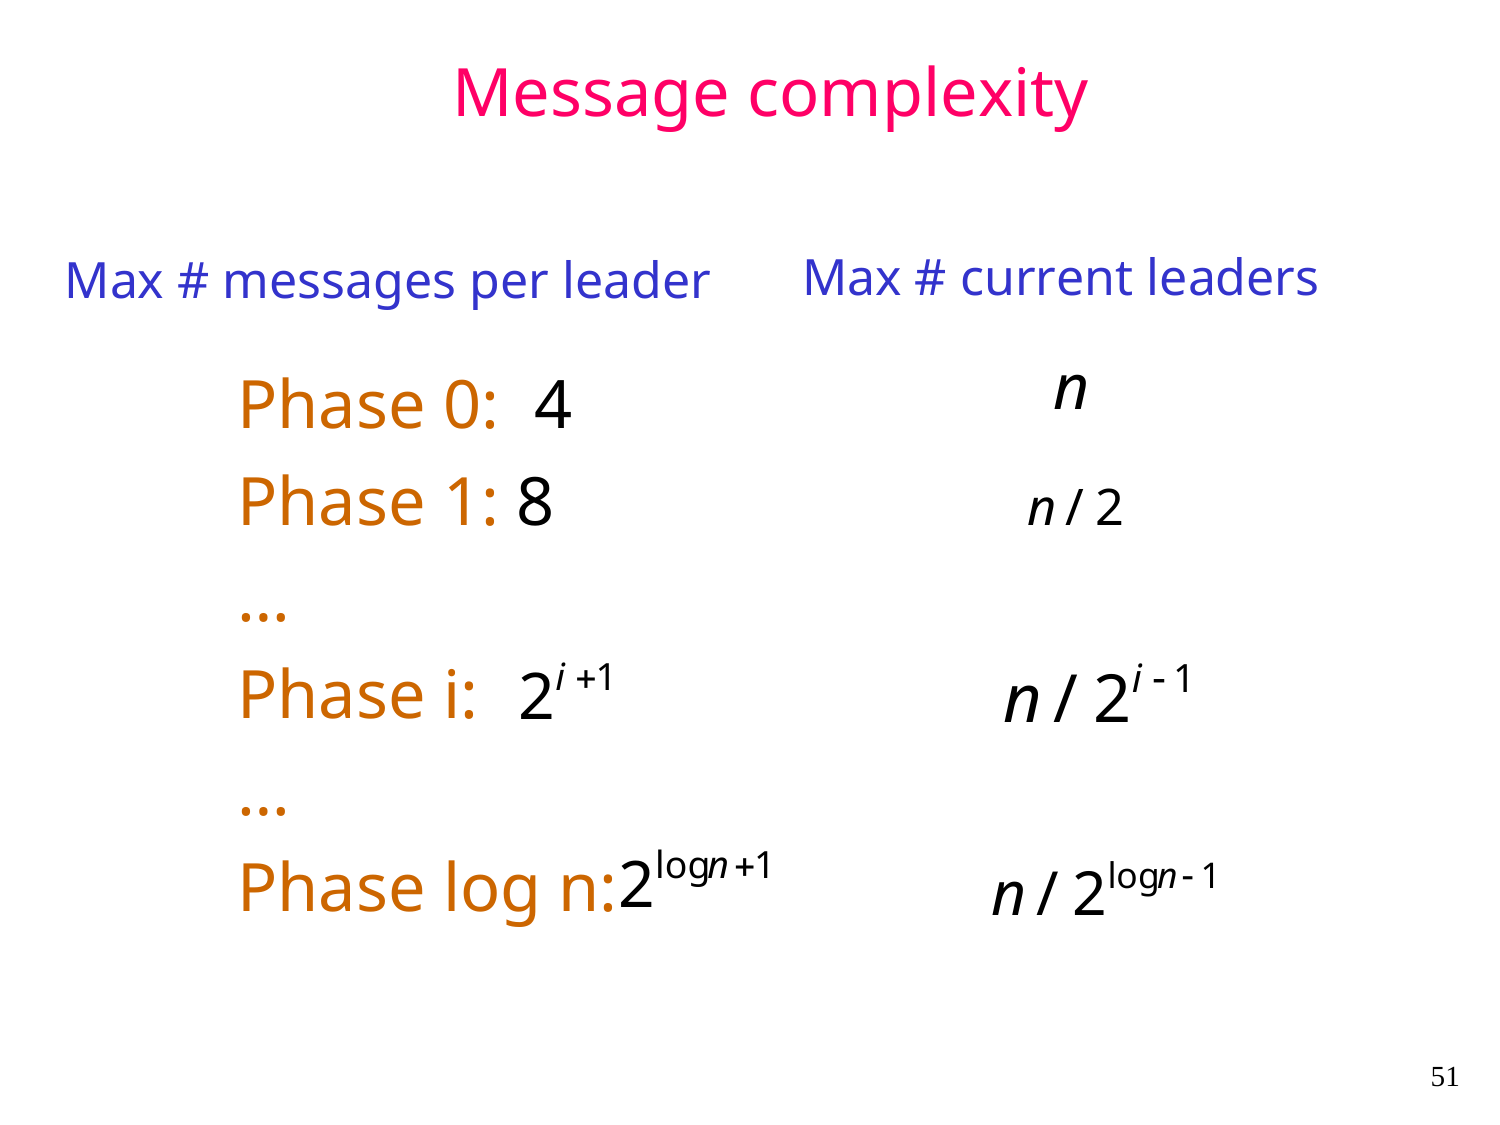

Message complexity
Max # current leaders
Max # messages per leader
Phase 0: 4
Phase 1: 8
…
Phase i:
…
Phase log n: